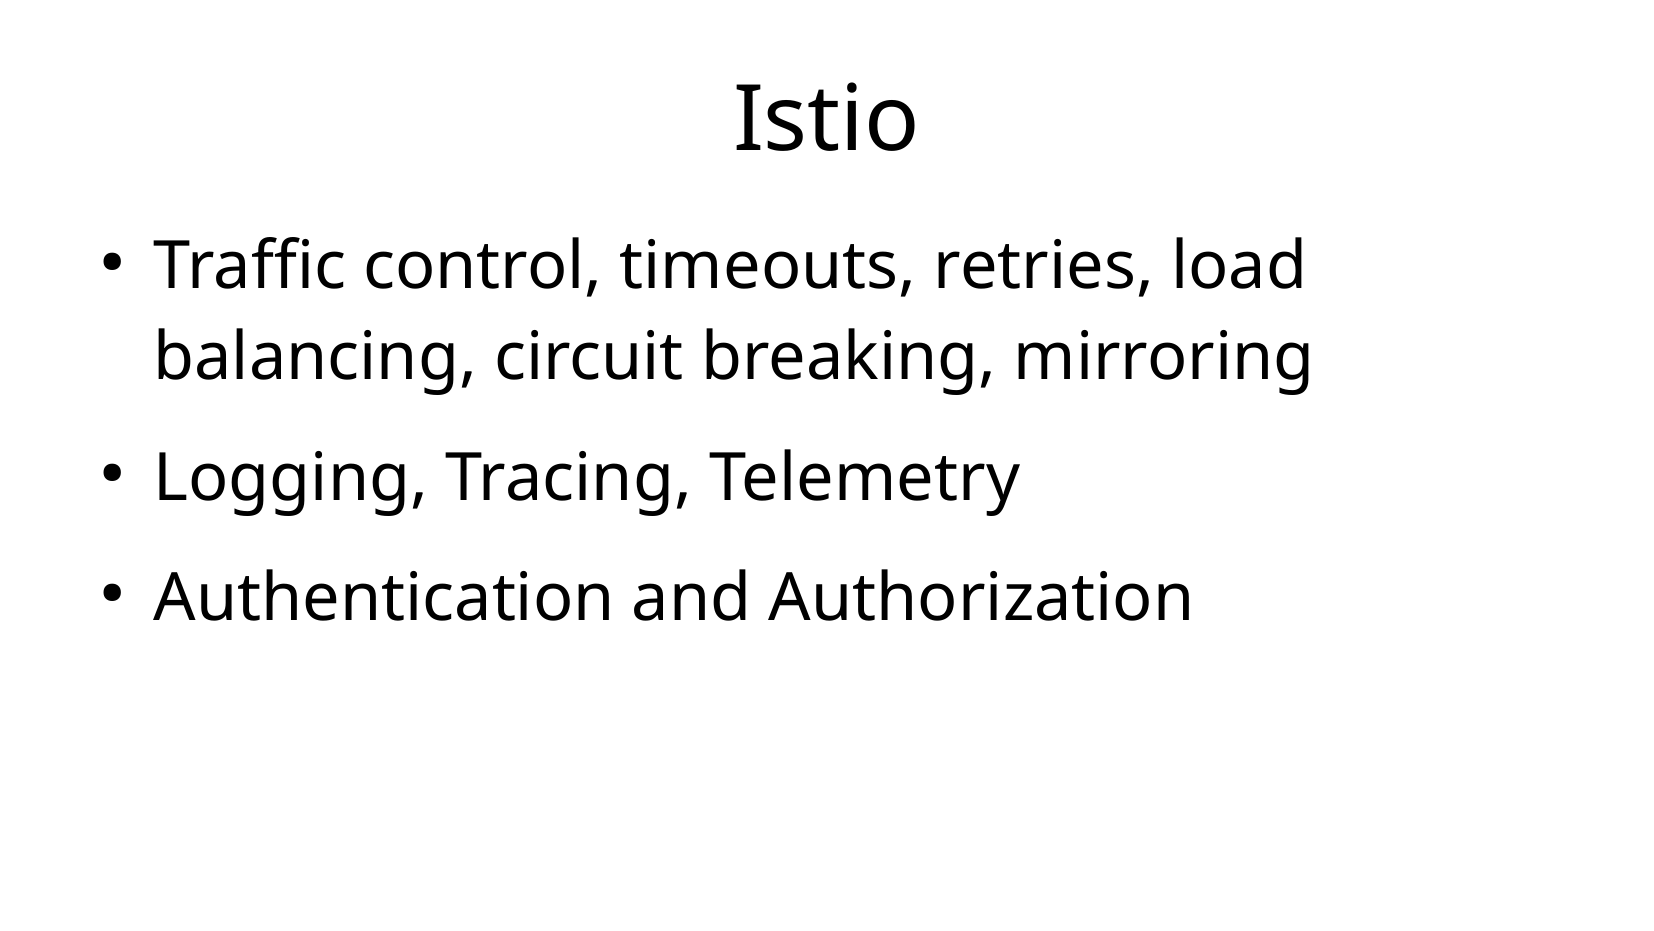

# Istio
Traffic control, timeouts, retries, load balancing, circuit breaking, mirroring
Logging, Tracing, Telemetry
Authentication and Authorization